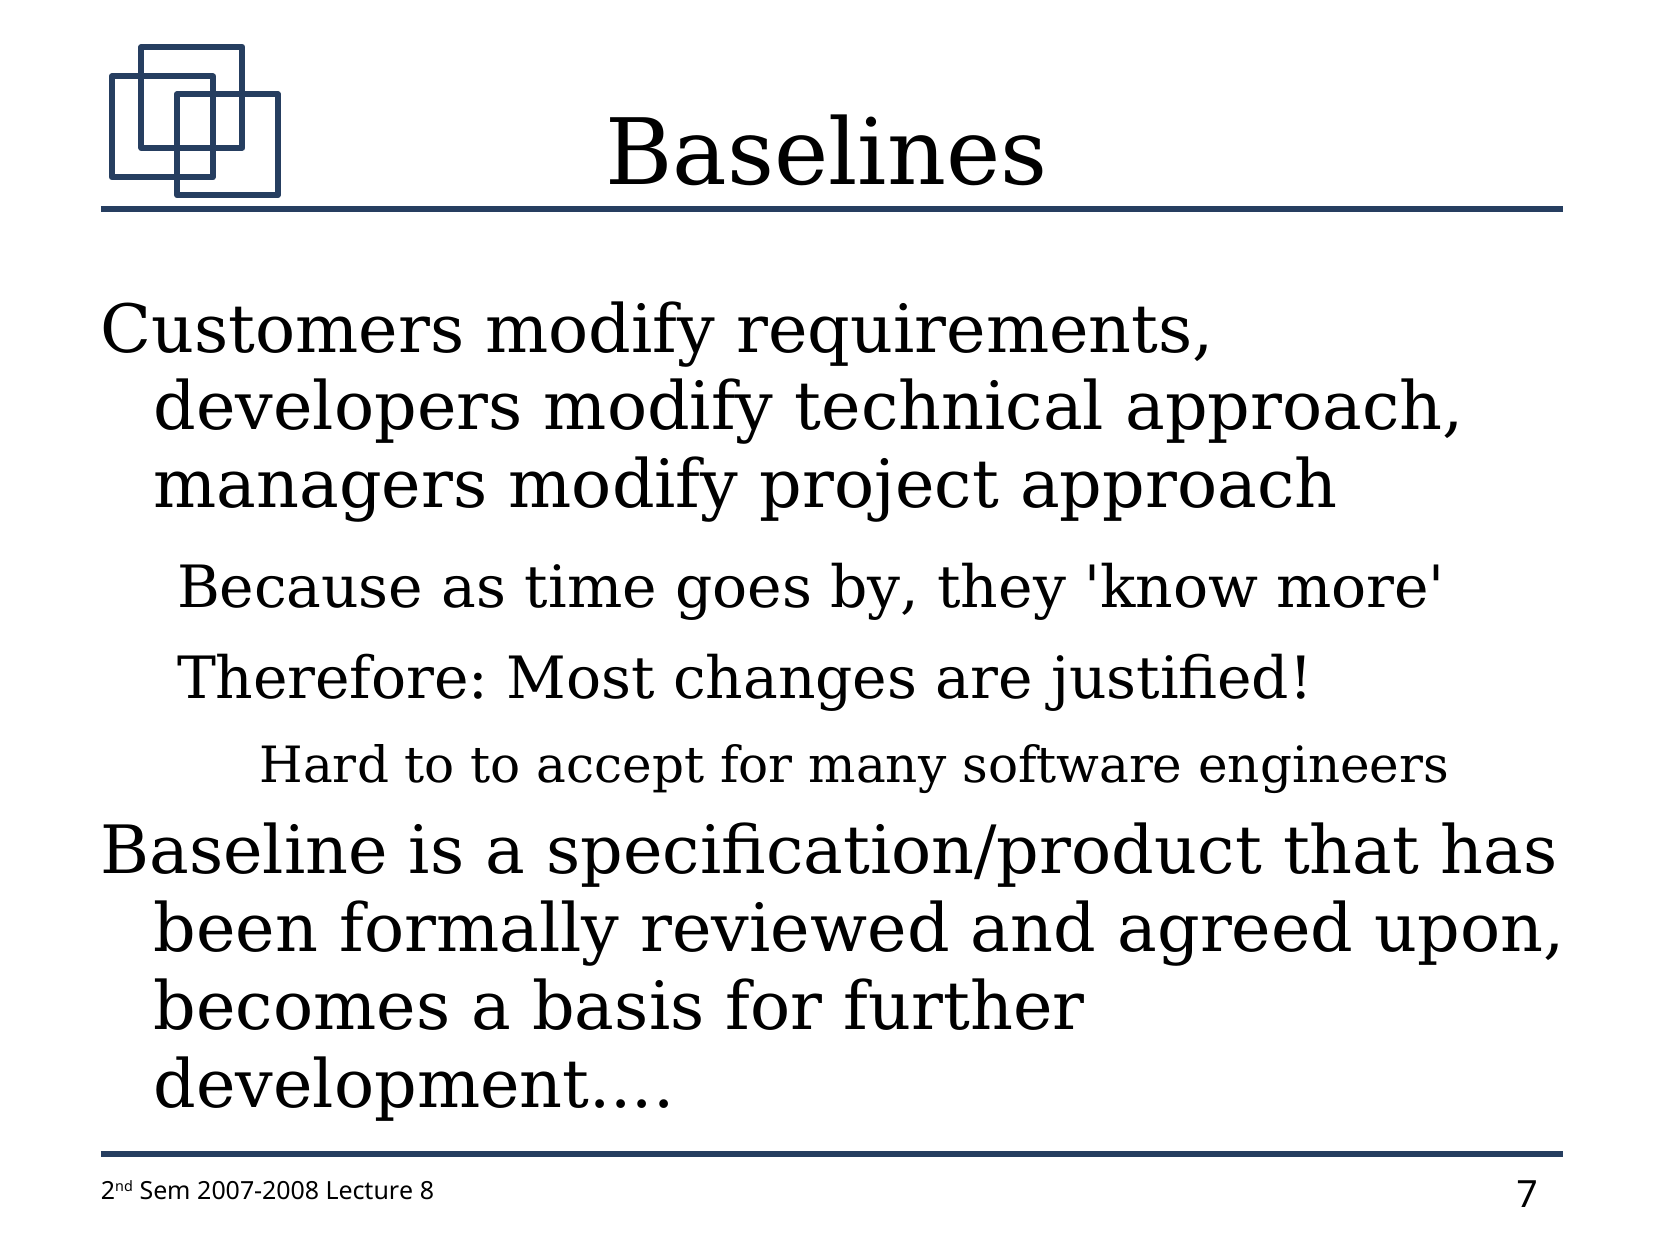

# Baselines
Customers modify requirements, developers modify technical approach, managers modify project approach
Because as time goes by, they 'know more'
Therefore: Most changes are justified!
Hard to to accept for many software engineers
Baseline is a specification/product that has been formally reviewed and agreed upon, becomes a basis for further development....